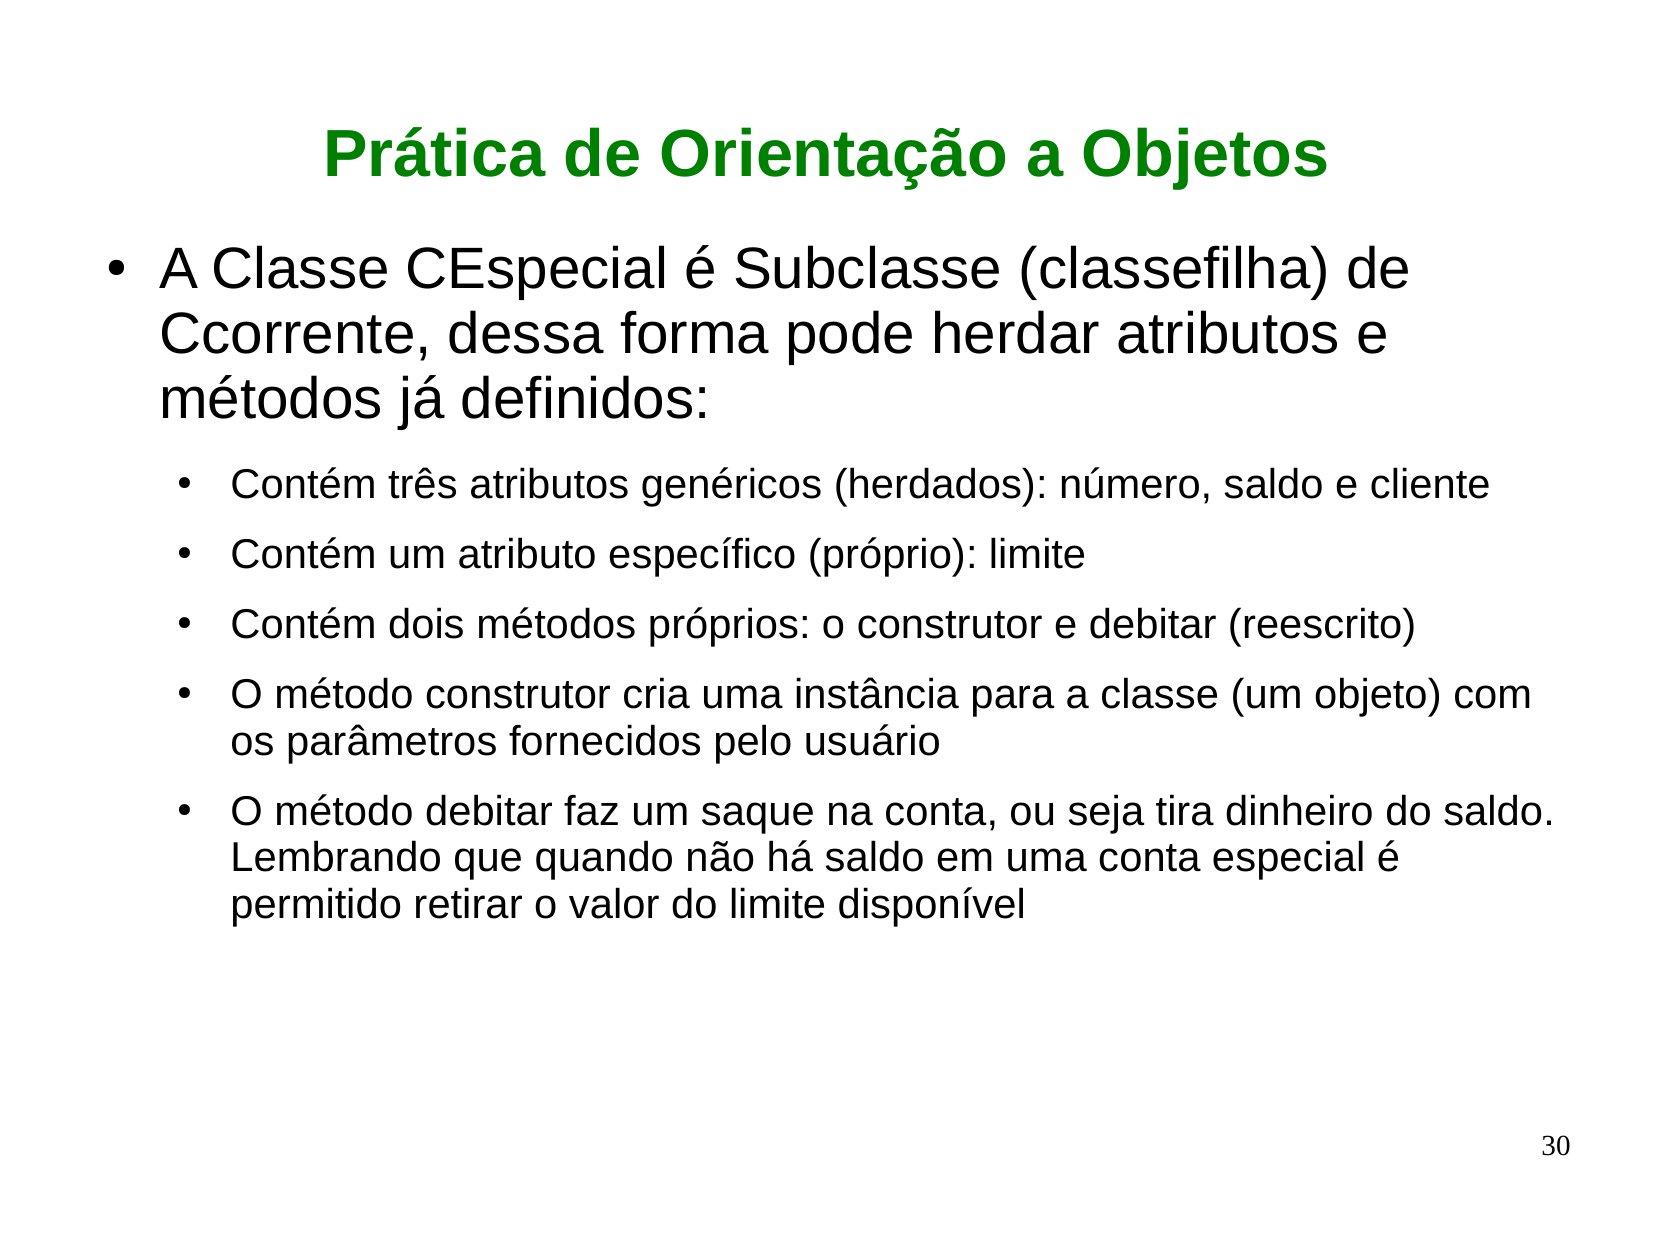

# Prática de Orientação a Objetos
A Classe CEspecial é Subclasse (classefilha) de Ccorrente, dessa forma pode herdar atributos e métodos já definidos:
Contém três atributos genéricos (herdados): número, saldo e cliente
Contém um atributo específico (próprio): limite
Contém dois métodos próprios: o construtor e debitar (reescrito)
O método construtor cria uma instância para a classe (um objeto) com os parâmetros fornecidos pelo usuário
O método debitar faz um saque na conta, ou seja tira dinheiro do saldo. Lembrando que quando não há saldo em uma conta especial é permitido retirar o valor do limite disponível
30